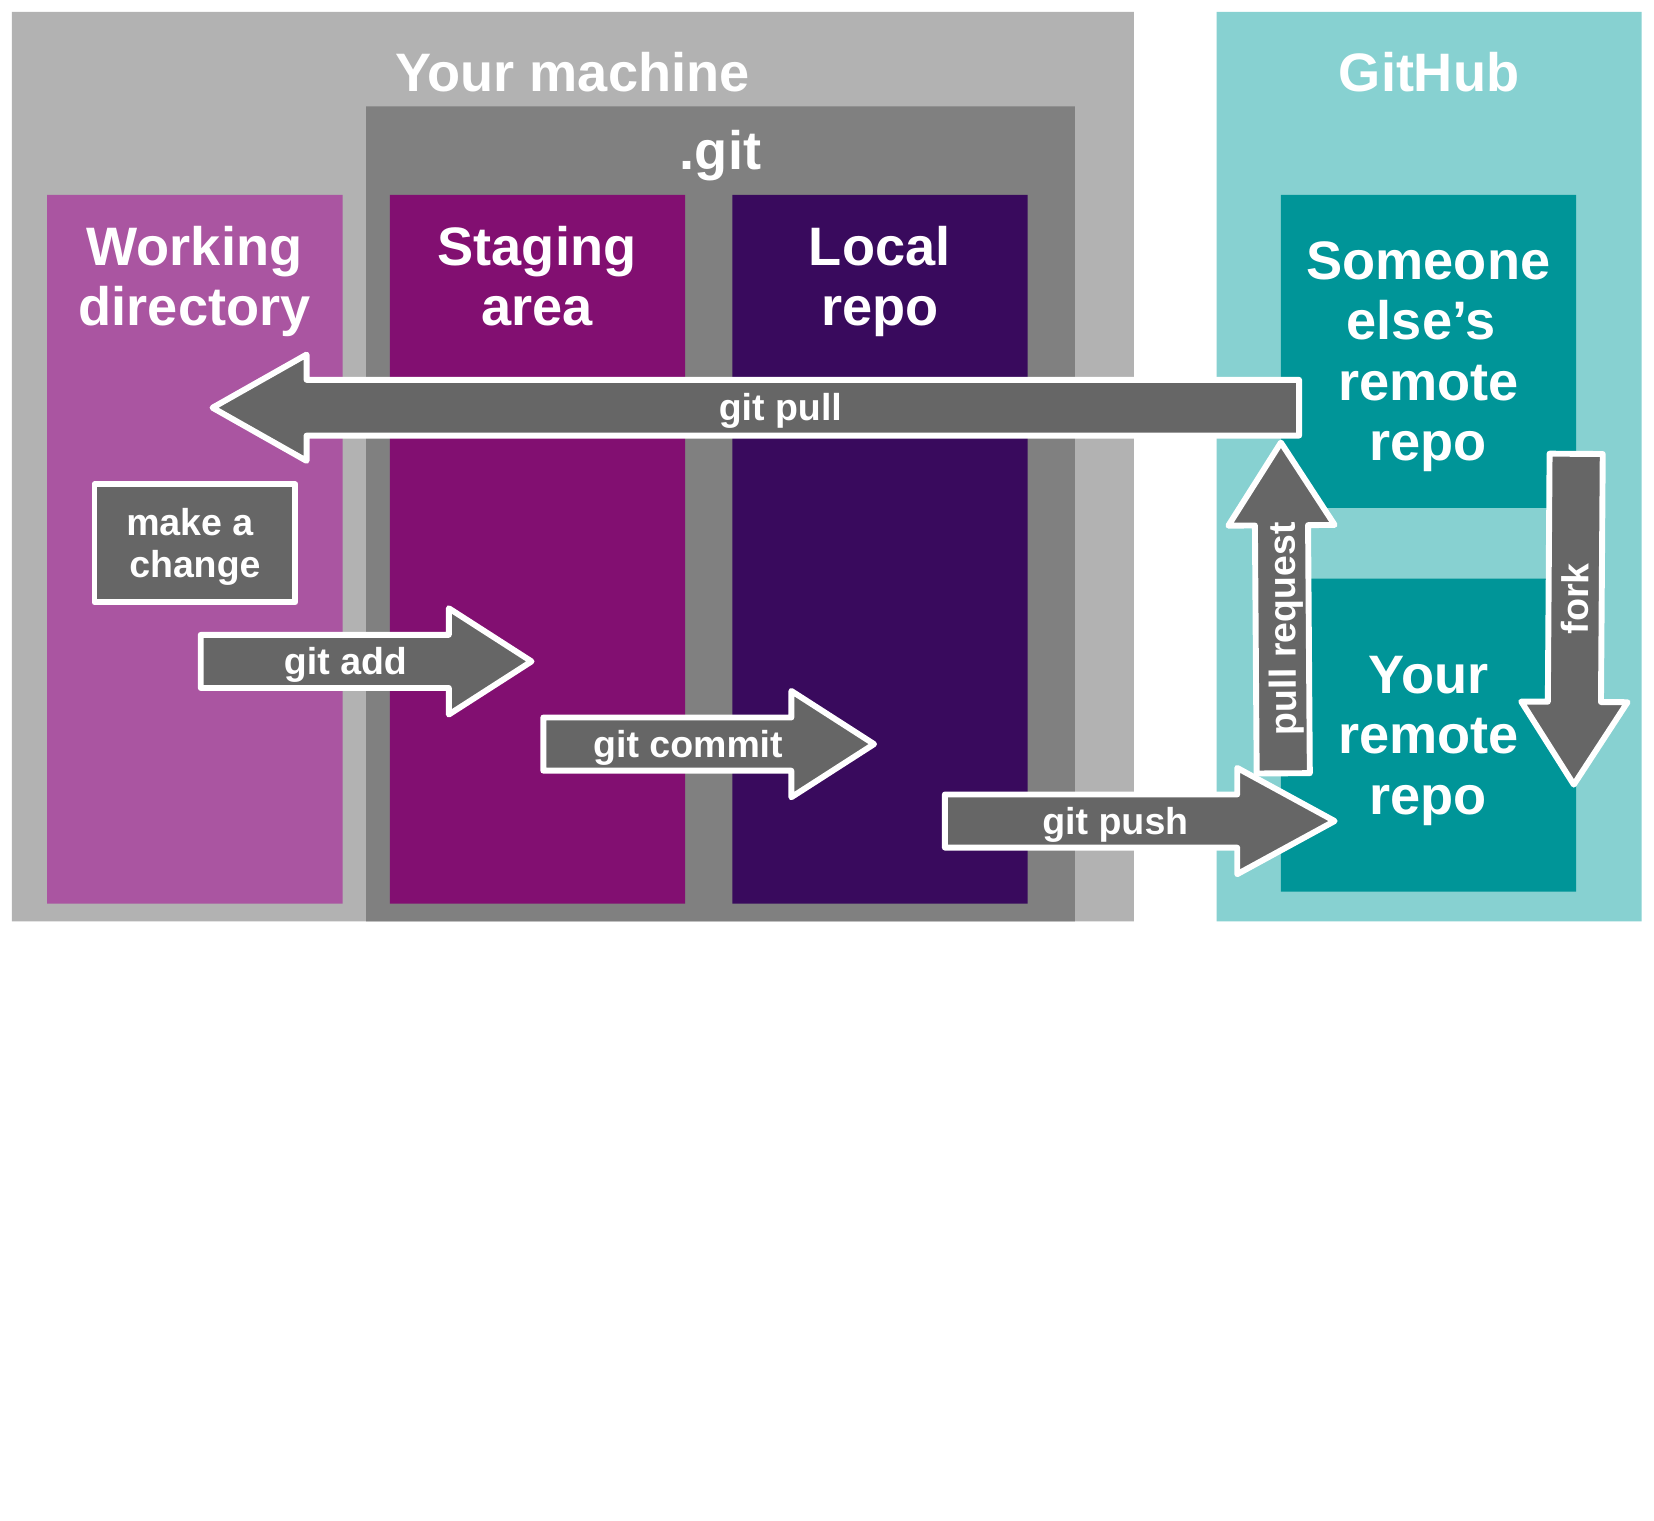

Your machine
GitHub
.git
Working
directory
Staging
area
Local
repo
Someone
else’s
remote
repo
git pull
make a
change
pull request
fork
Your
remote
repo
git add
git commit
git push